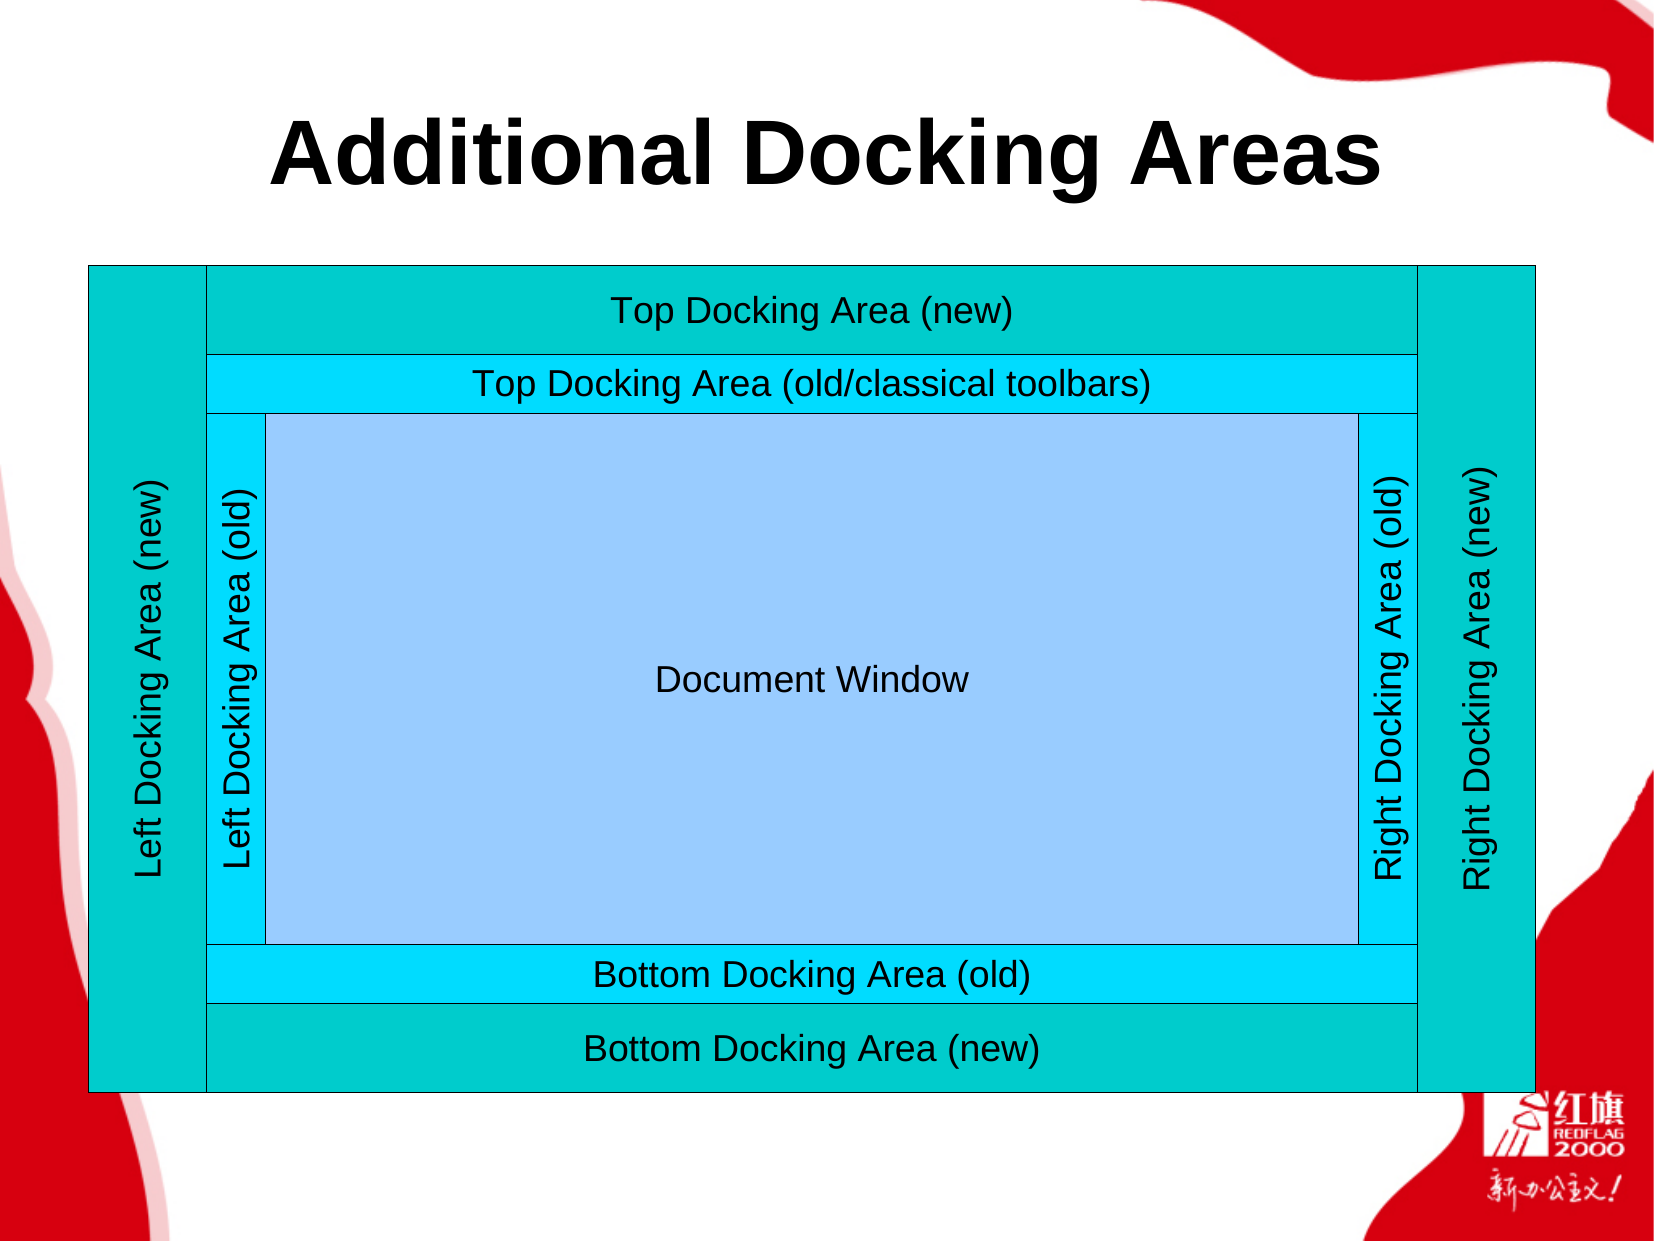

# Additional Docking Areas
Top Docking Area (new)
Top Docking Area (old/classical toolbars)
Document Window
Left Docking Area (new)
Right Docking Area (new)
Left Docking Area (old)
Right Docking Area (old)
Bottom Docking Area (old)
Bottom Docking Area (new)